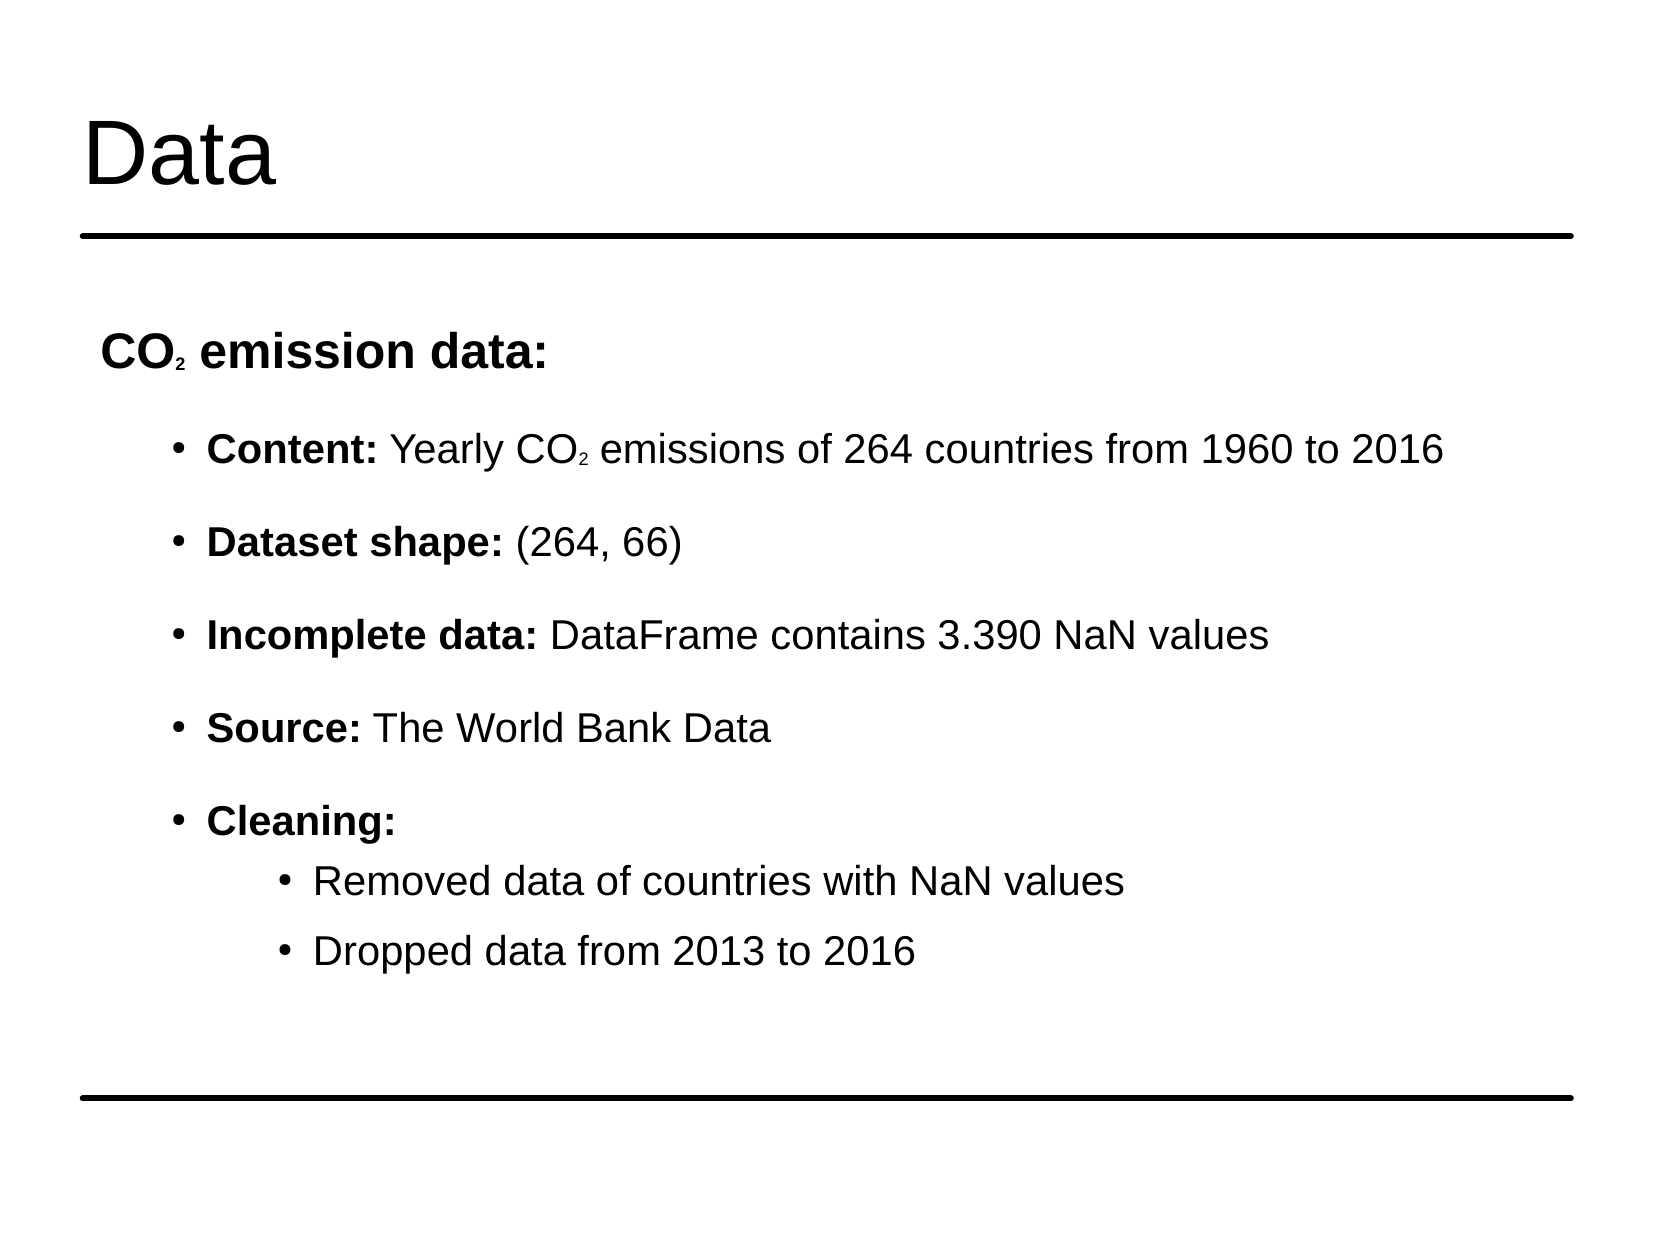

# Data
CO2 emission data:
Content: Yearly CO2 emissions of 264 countries from 1960 to 2016
Dataset shape: (264, 66)
Incomplete data: DataFrame contains 3.390 NaN values
Source: The World Bank Data
Cleaning:
Removed data of countries with NaN values
Dropped data from 2013 to 2016